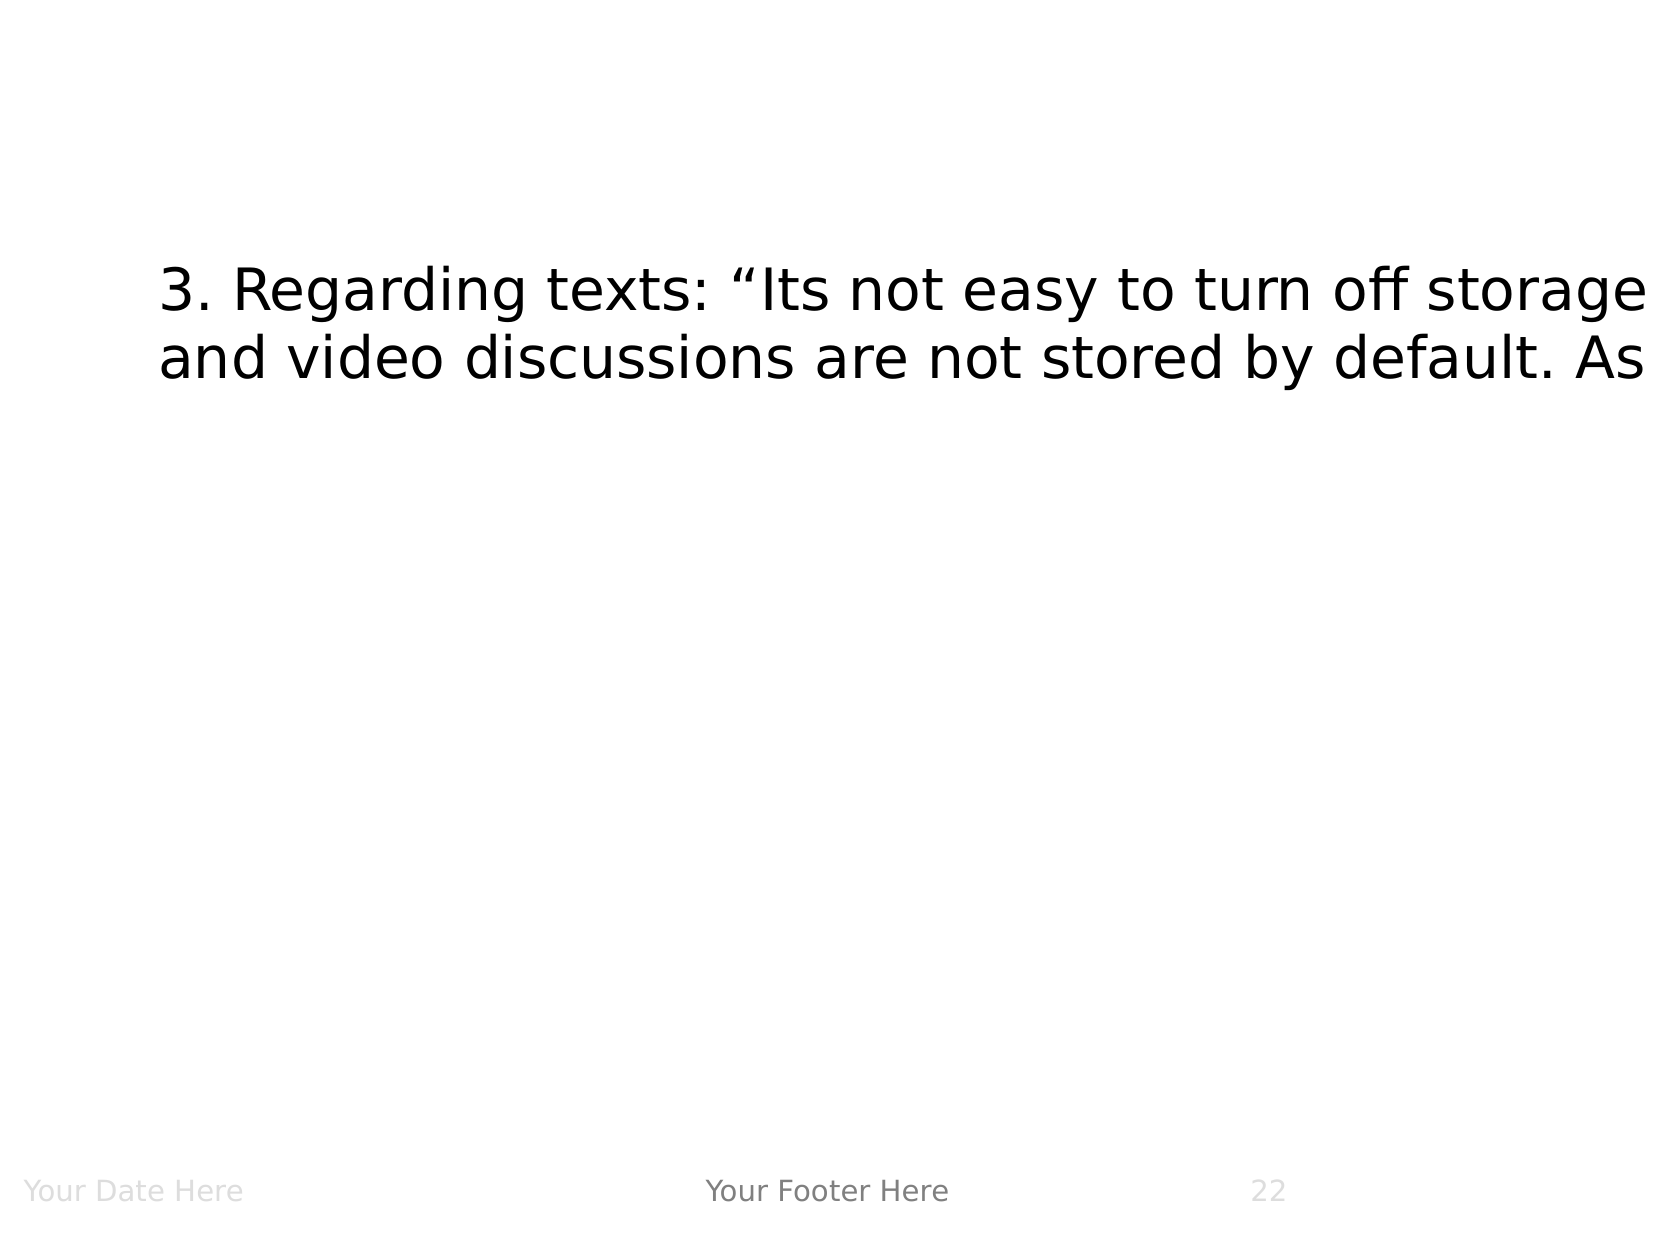

3. Regarding texts: “Its not easy to turn off storage of texts and instant messages, particularly because you often can’t control whether the recipient is storing the information. But, luckily, most voice and video discussions are not stored by default. As a result, plain old-fashioned domestic telephone calls are still one of the most private ways to communicate.”
Your Date Here
Your Footer Here